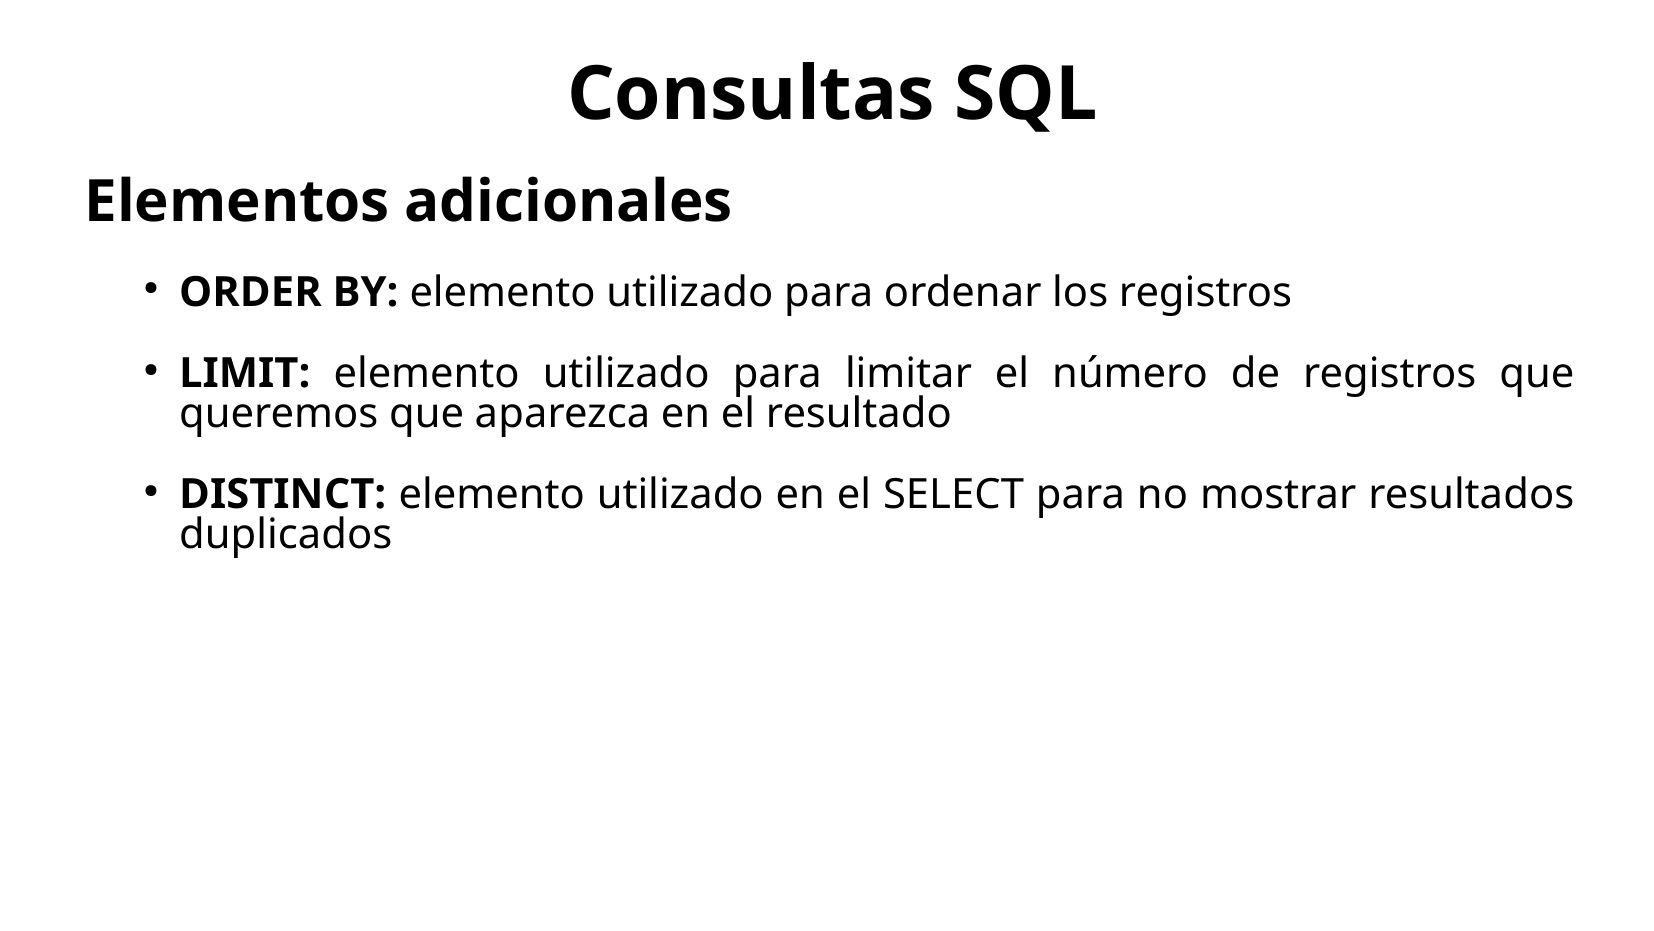

Consultas SQL
# Elementos adicionales
ORDER BY: elemento utilizado para ordenar los registros
LIMIT: elemento utilizado para limitar el número de registros que queremos que aparezca en el resultado
DISTINCT: elemento utilizado en el SELECT para no mostrar resultados duplicados